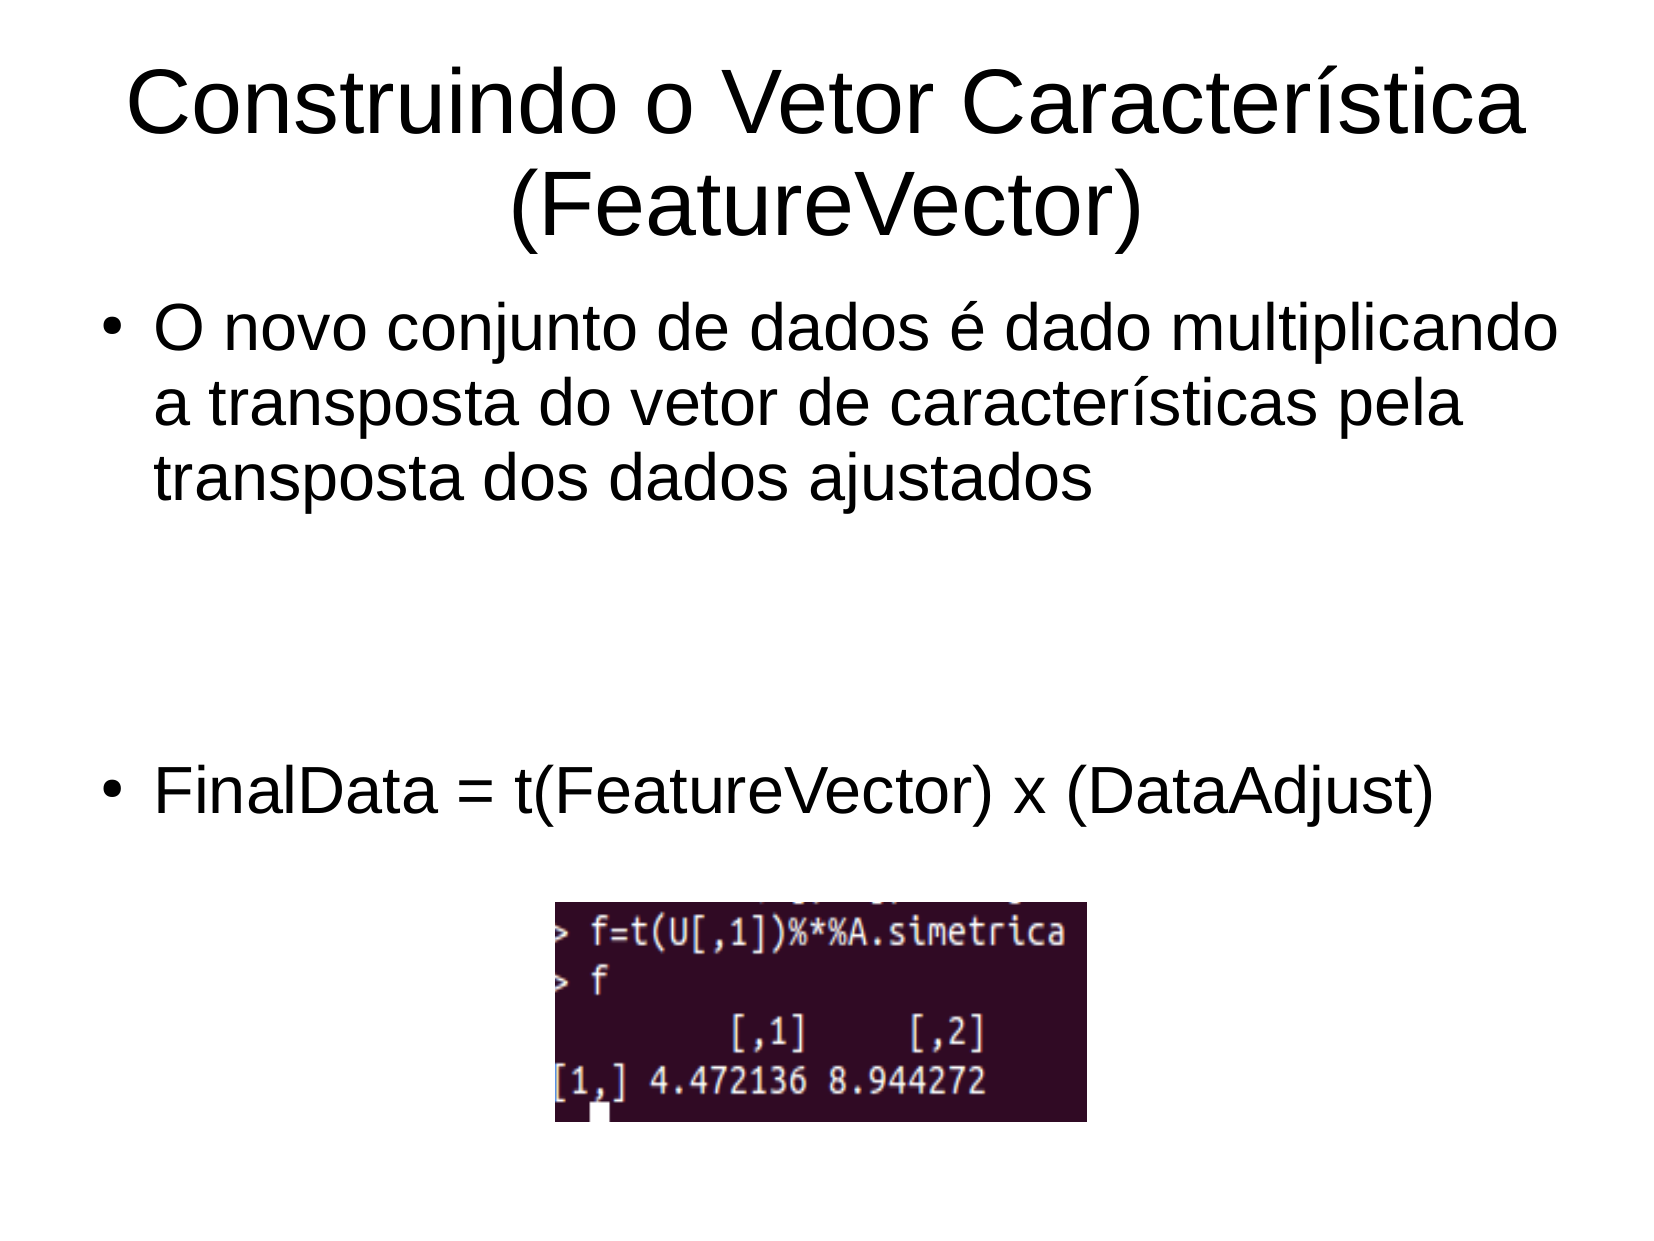

# Construindo o Vetor Característica (FeatureVector)
O novo conjunto de dados é dado multiplicando a transposta do vetor de características pela transposta dos dados ajustados
FinalData = t(FeatureVector) x (DataAdjust)